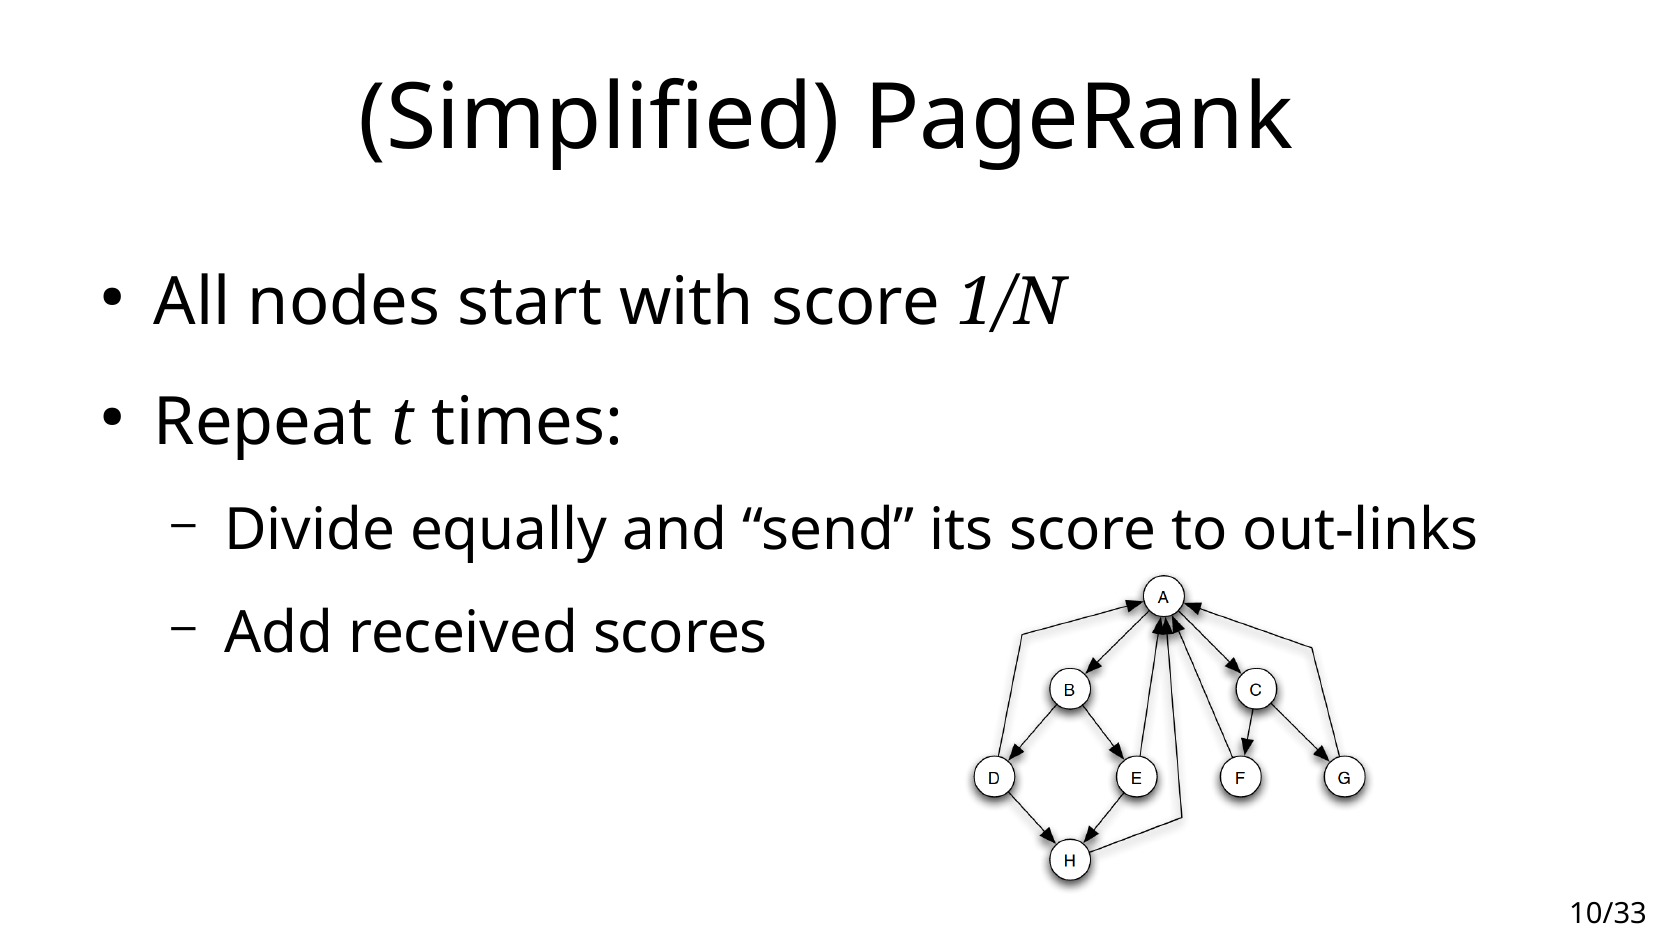

# (Simplified) PageRank
All nodes start with score 1/N
Repeat t times:
Divide equally and “send” its score to out-links
Add received scores
10